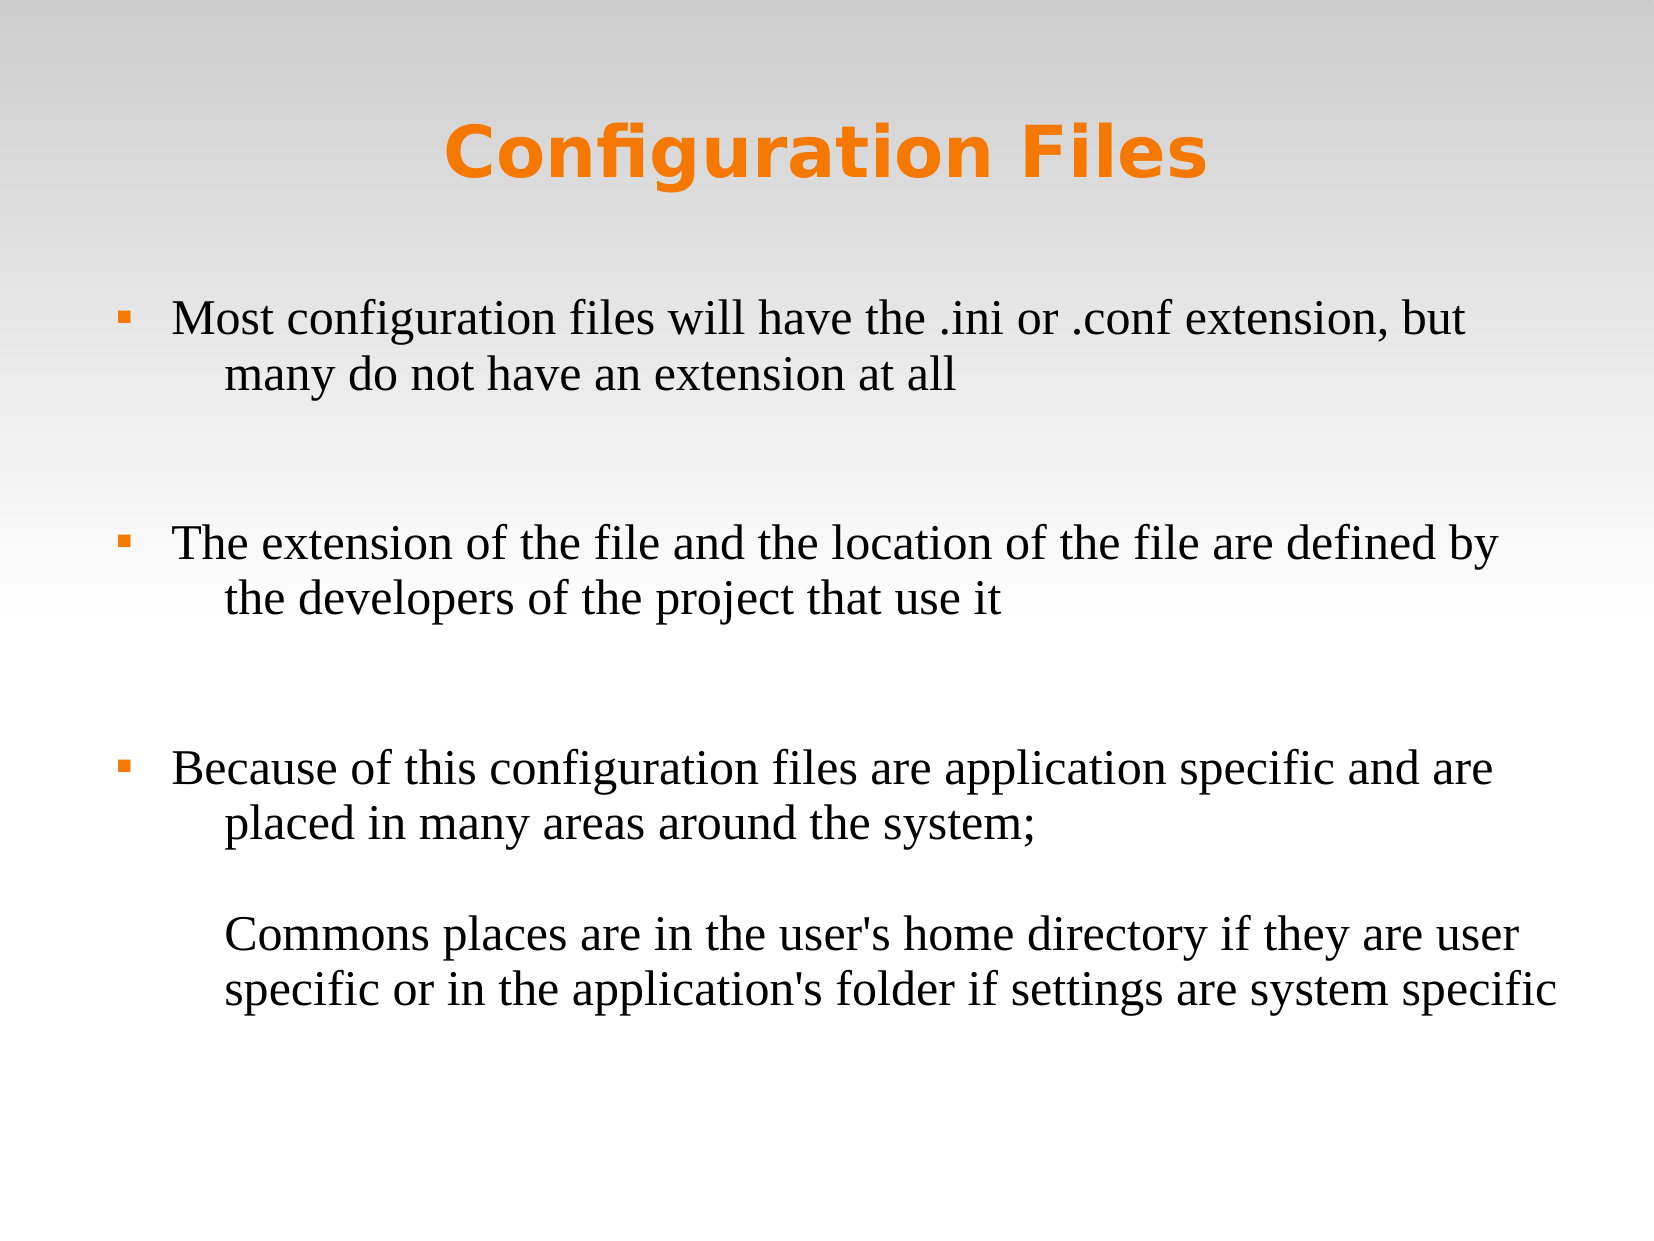

# Configuration Files
Most configuration files will have the .ini or .conf extension, but many do not have an extension at all
The extension of the file and the location of the file are defined by the developers of the project that use it
Because of this configuration files are application specific and are placed in many areas around the system;
Commons places are in the user's home directory if they are user specific or in the application's folder if settings are system specific